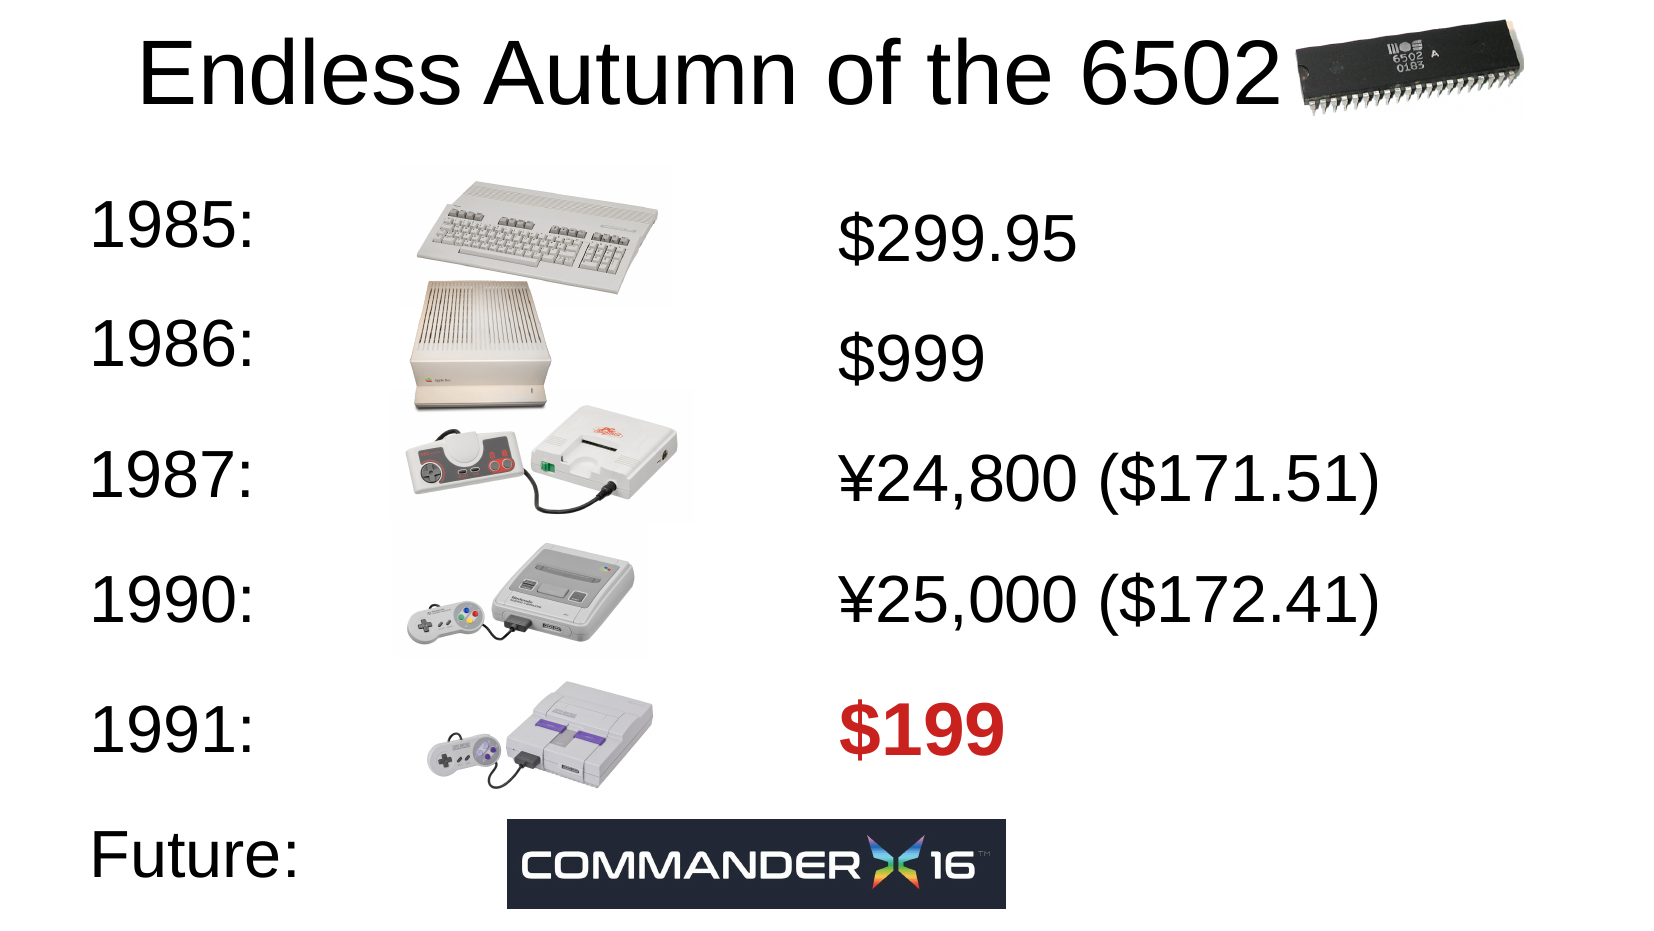

# Endless Autumn of the 6502
1985:
$299.95
1986:
$999
1987:
¥24,800 ($171.51)
1990:
¥25,000 ($172.41)
$199
1991:
Future: